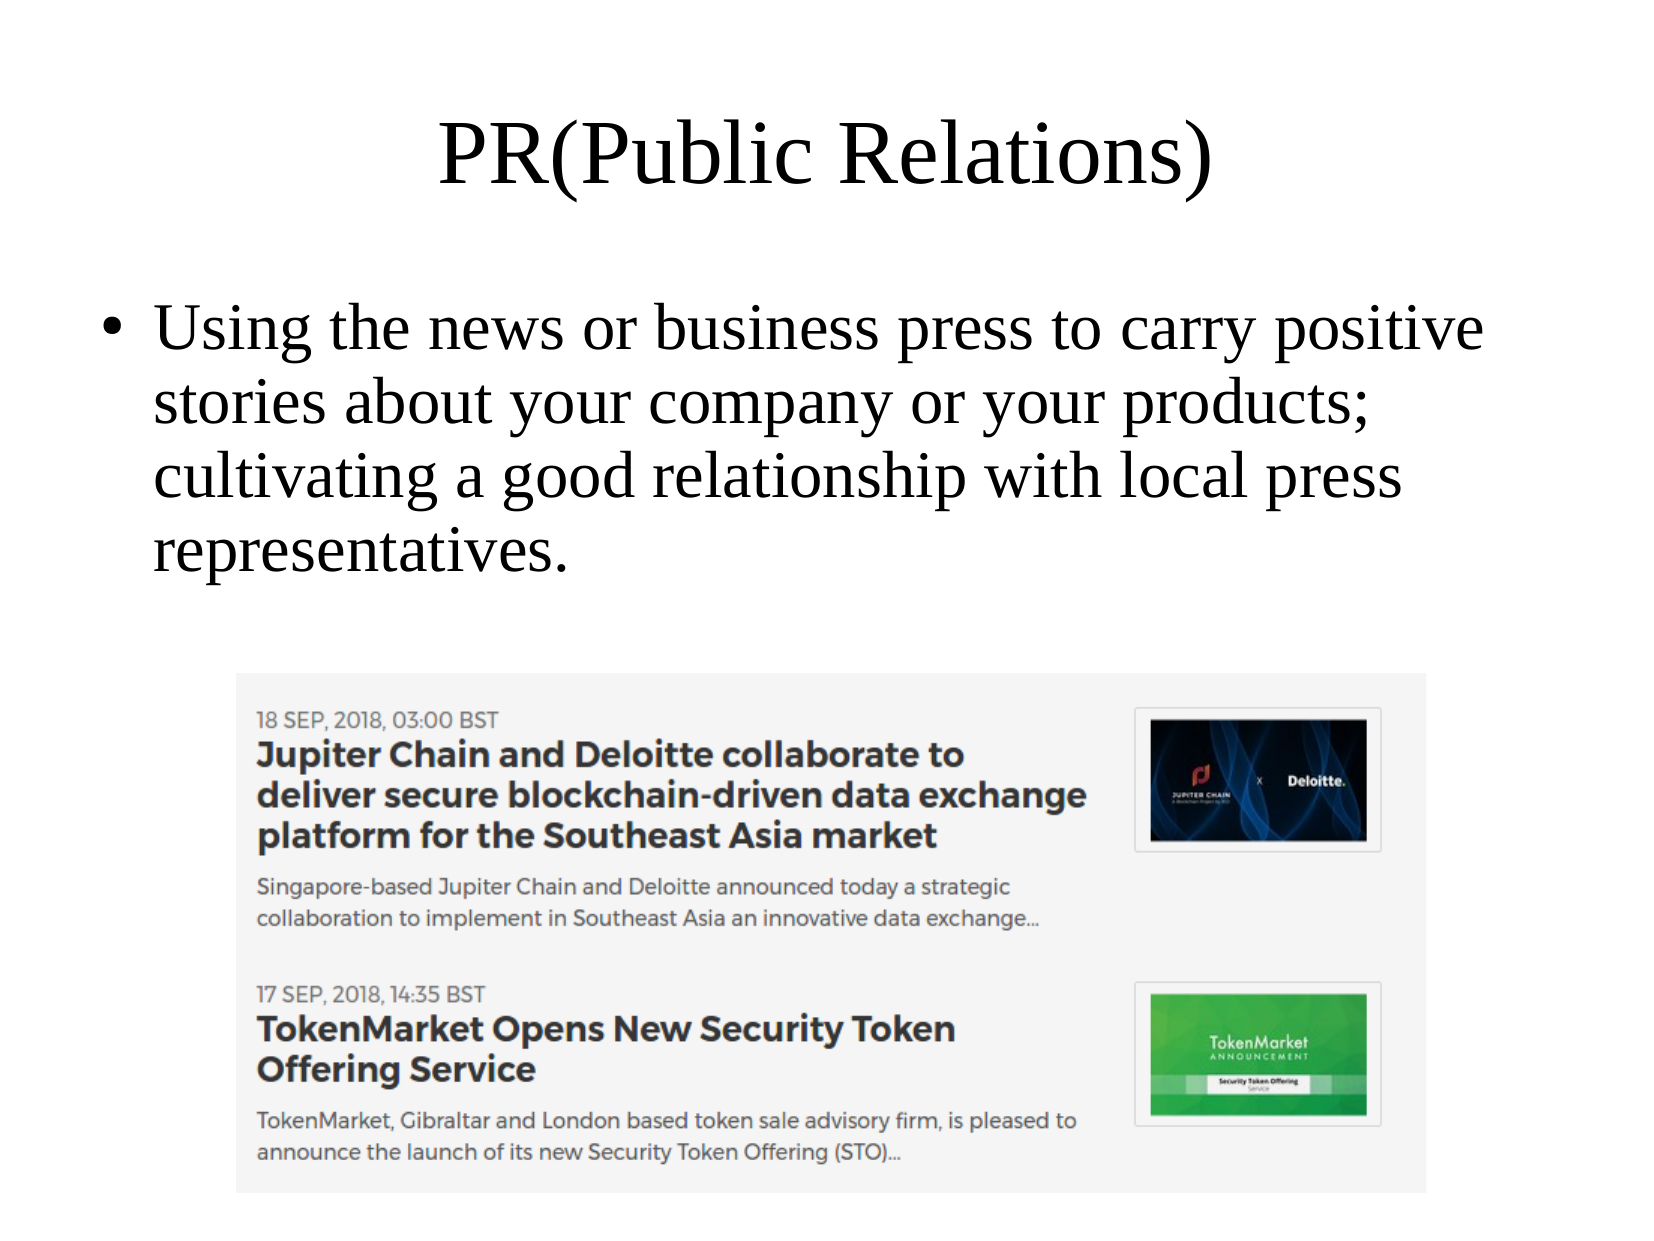

# PR(Public Relations)
Using the news or business press to carry positive stories about your company or your products; cultivating a good relationship with local press representatives.